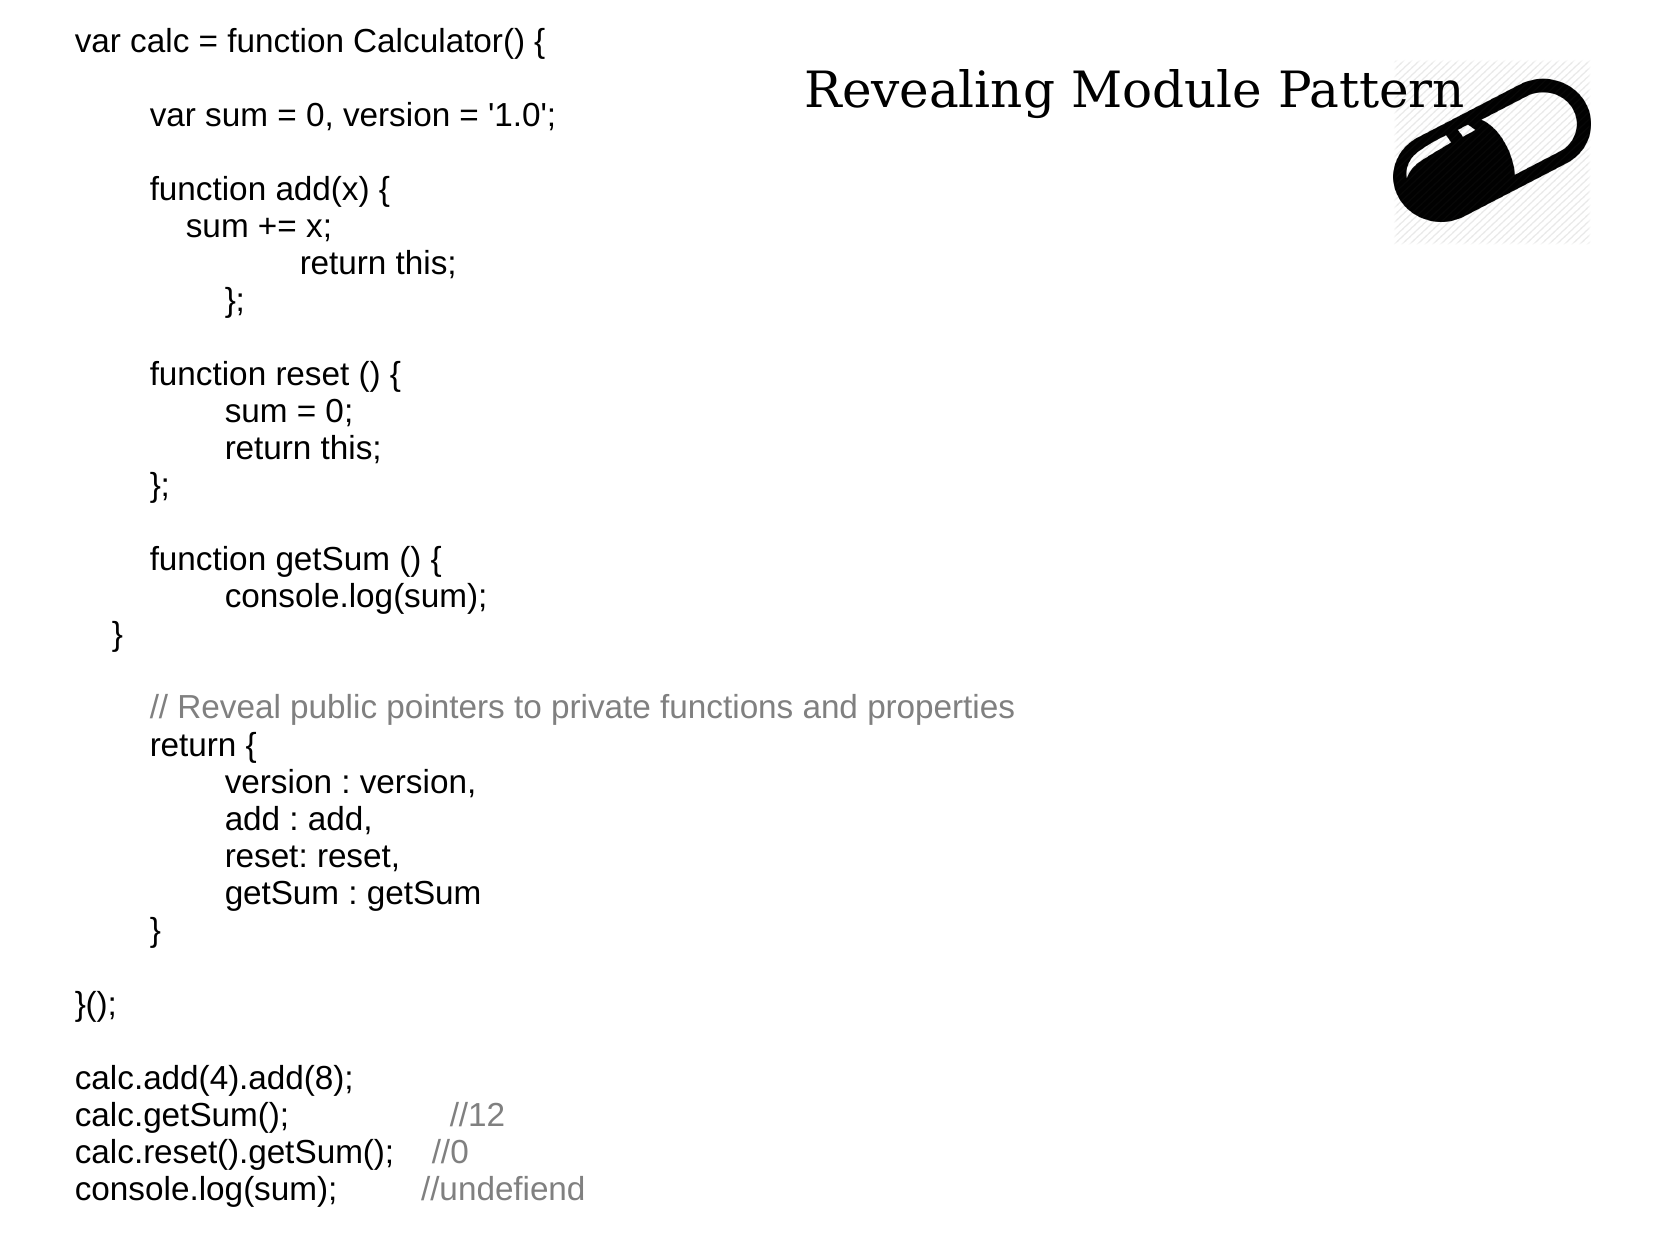

var calc = function Calculator() {
	var sum = 0, version = '1.0';
	function add(x) {
 sum += x;
			return this;
		};
	function reset () {
		sum = 0;
		return this;
	};
	function getSum () {
		console.log(sum);
 }
	// Reveal public pointers to private functions and properties
	return {
		version : version,
		add : add,
		reset: reset,
		getSum : getSum
	}
}();
calc.add(4).add(8);
calc.getSum(); 		//12
calc.reset().getSum(); //0
console.log(sum); //undefiend
Revealing Module Pattern